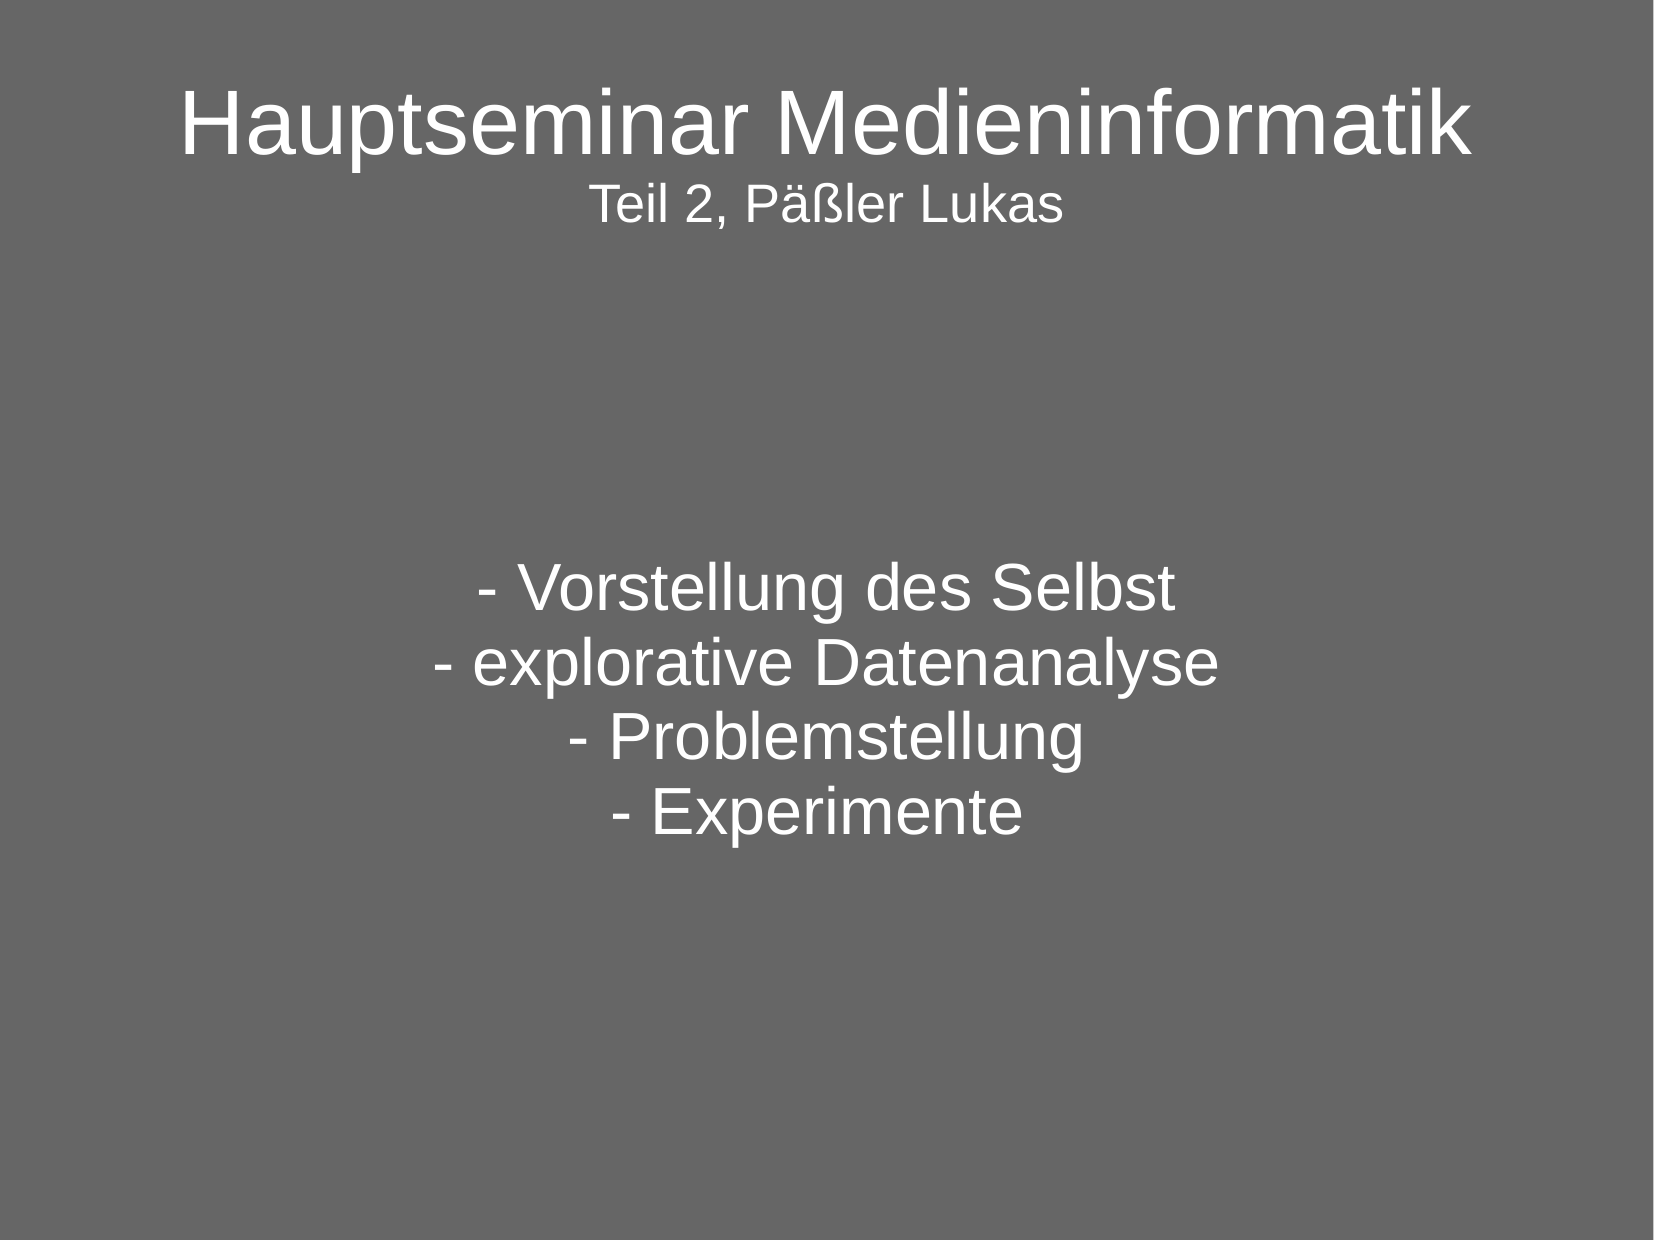

# Hauptseminar Medieninformatik Teil 2, Päßler Lukas
- Vorstellung des Selbst
- explorative Datenanalyse
- Problemstellung
- Experimente